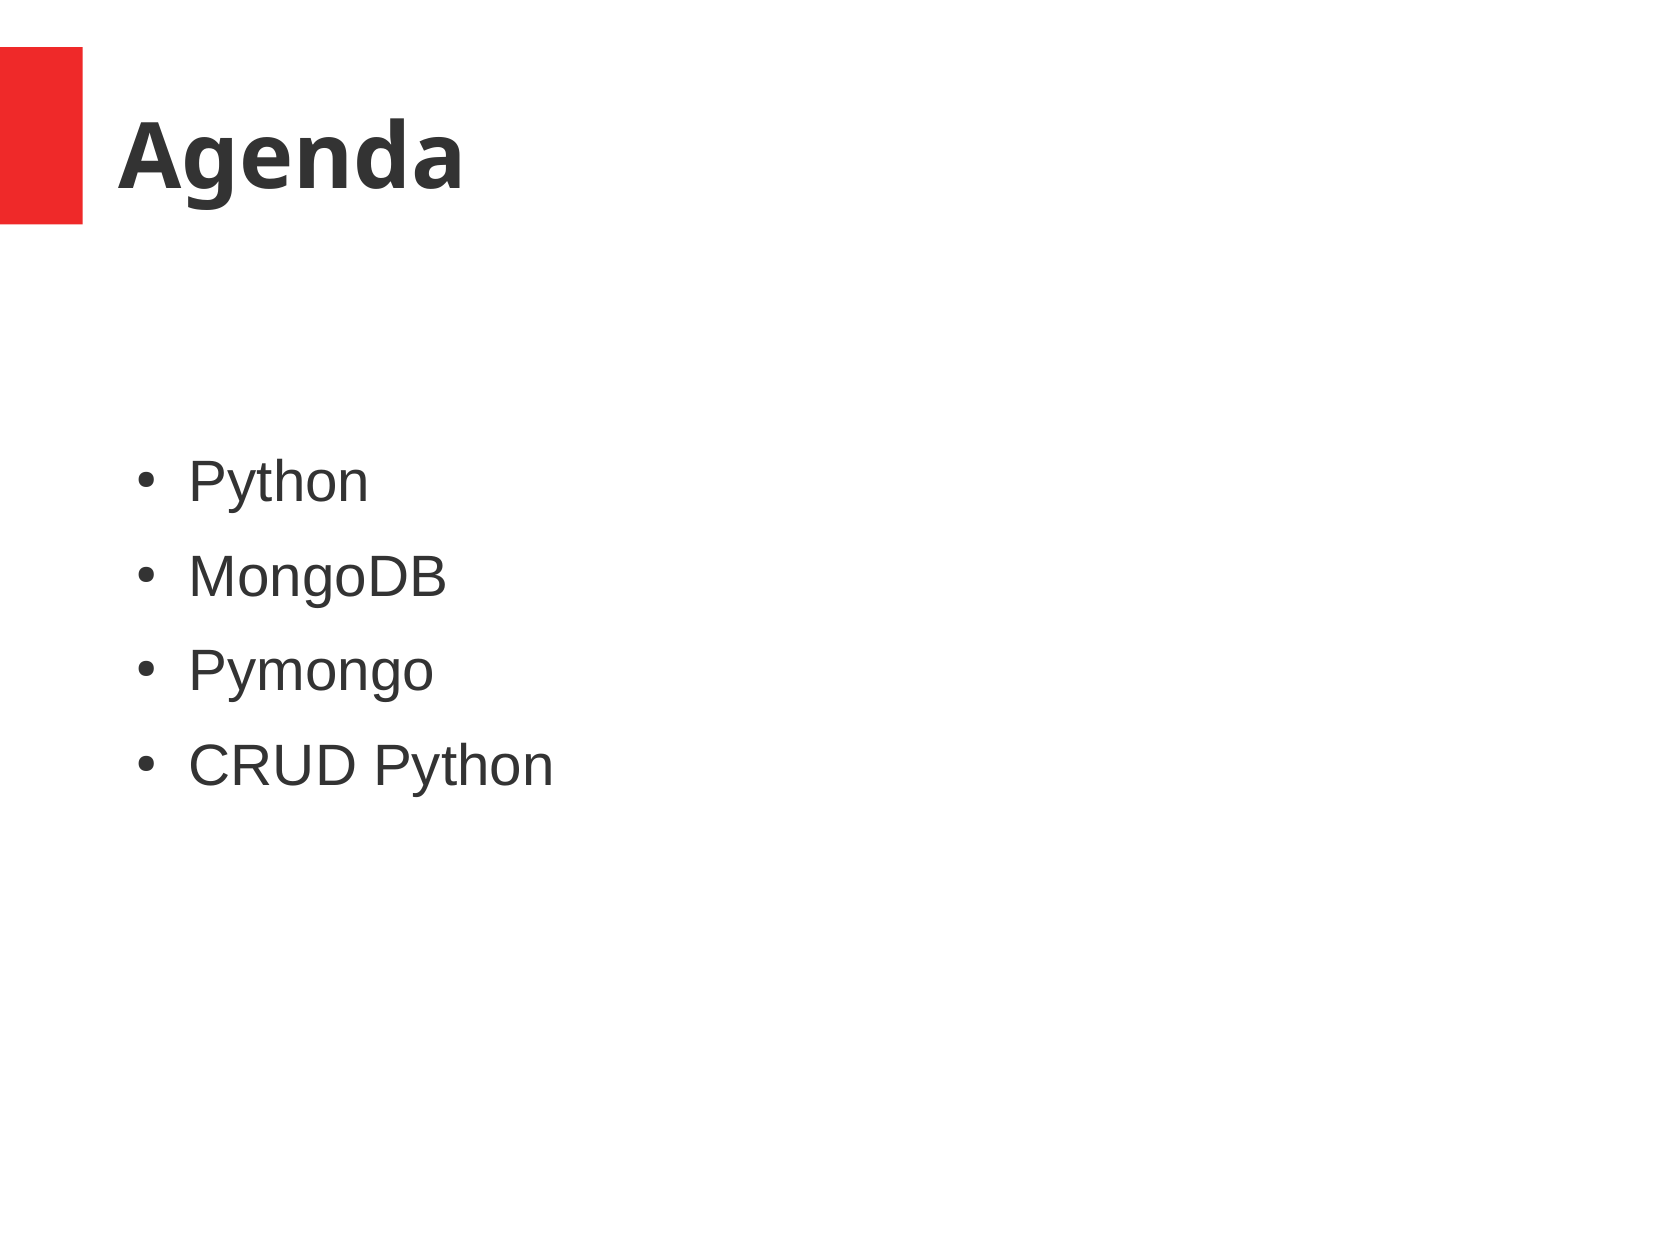

# Agenda
Python
MongoDB
Pymongo
CRUD Python